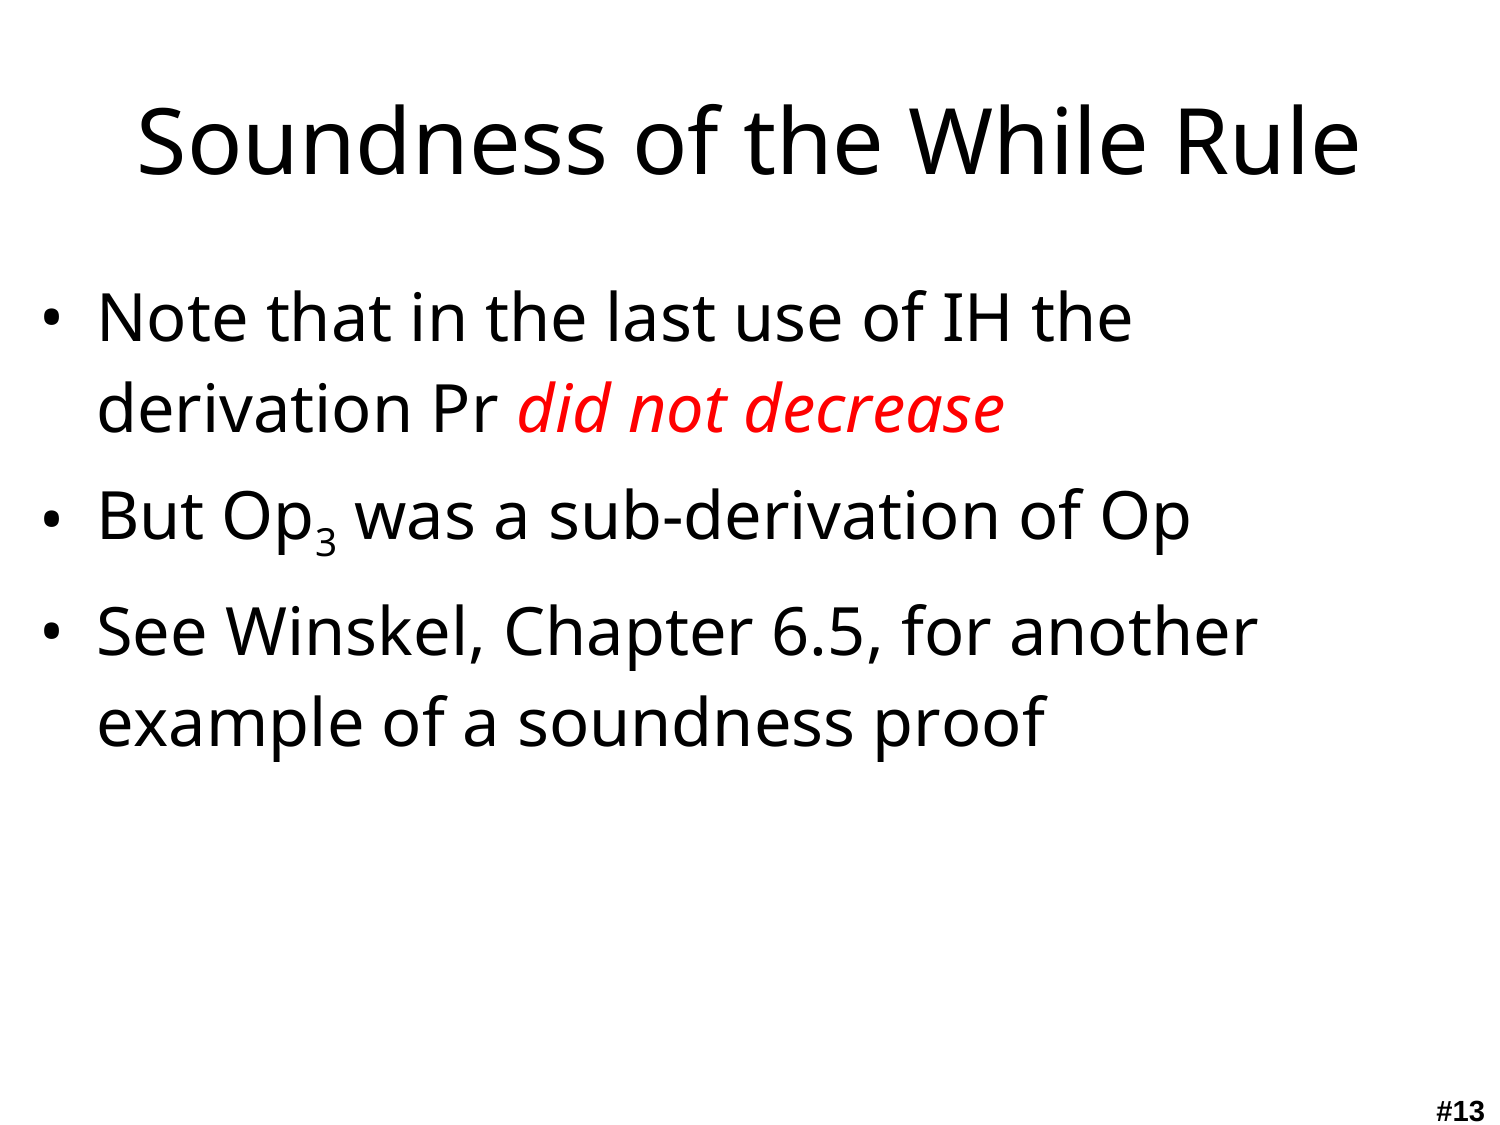

# Soundness of the While Rule
Note that in the last use of IH the derivation Pr did not decrease
But Op3 was a sub-derivation of Op
See Winskel, Chapter 6.5, for another example of a soundness proof
13